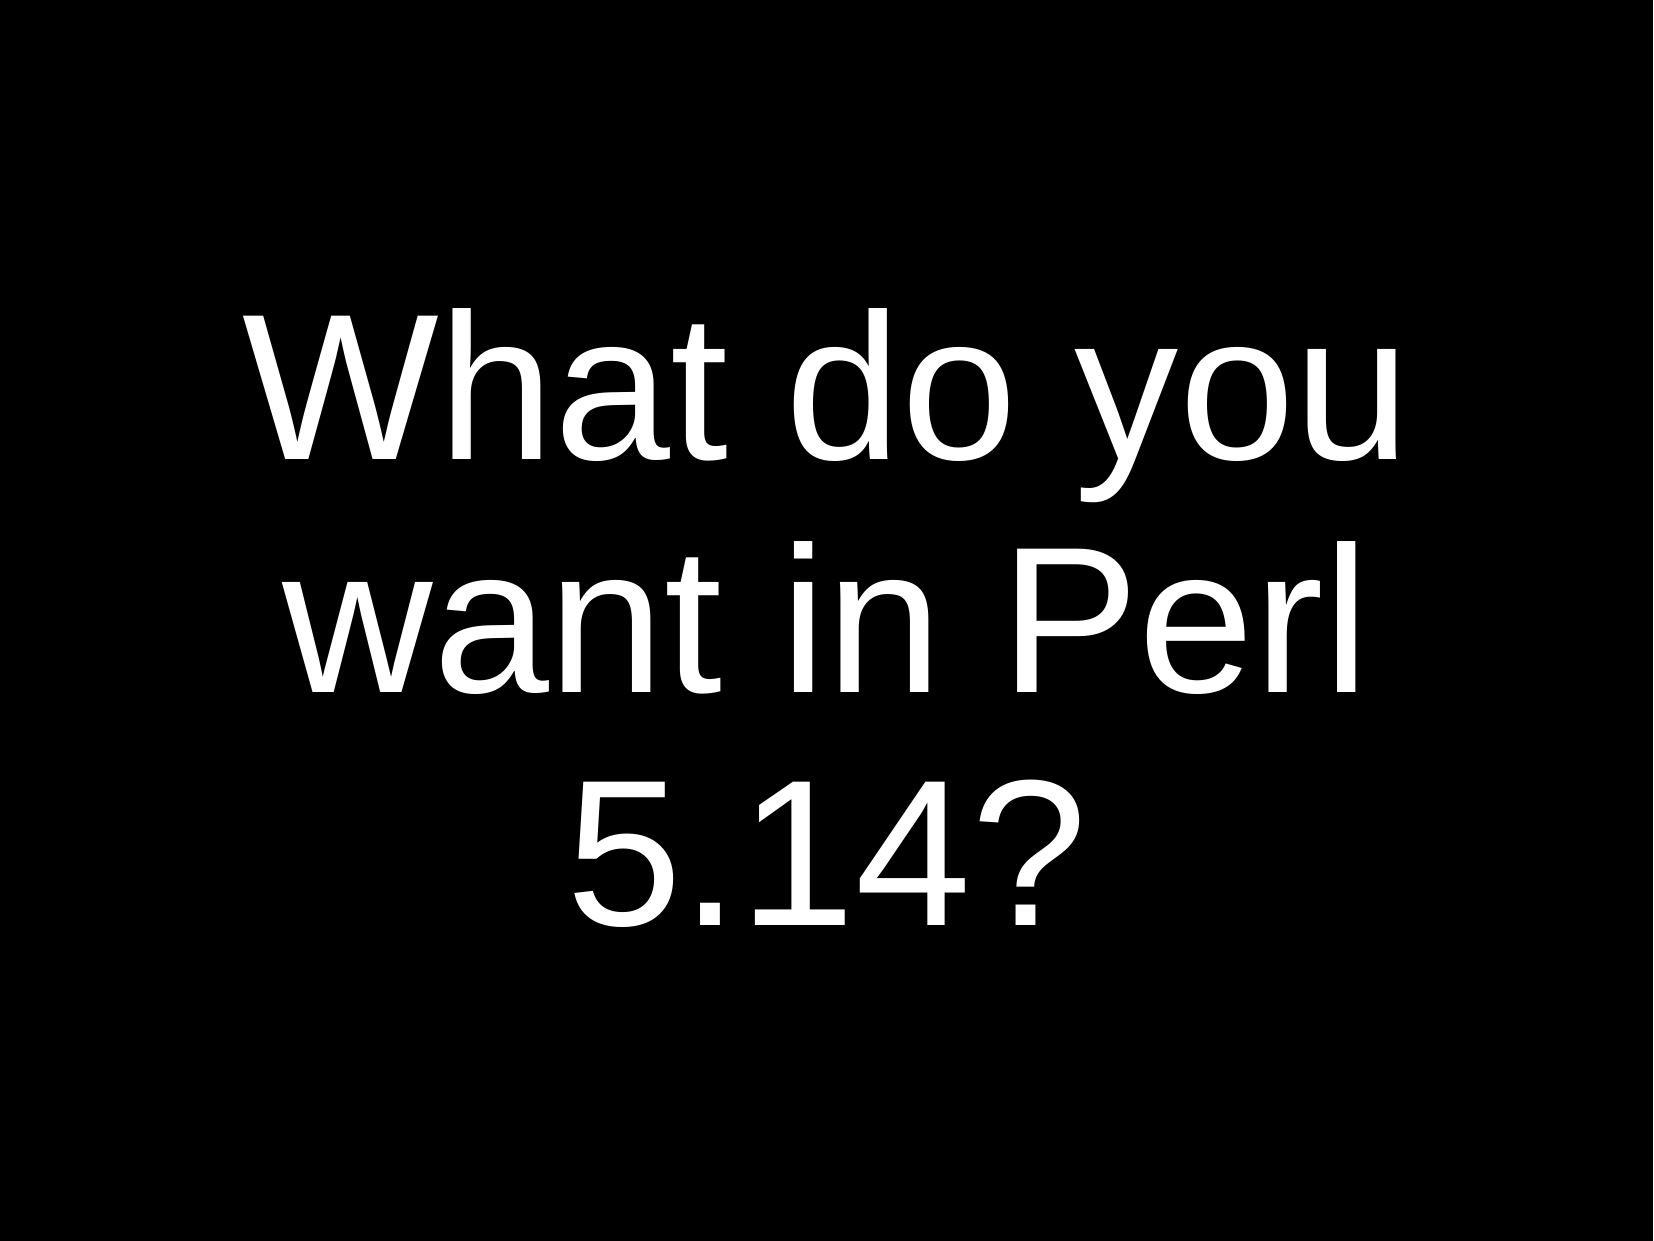

# What do you want in Perl 5.14?